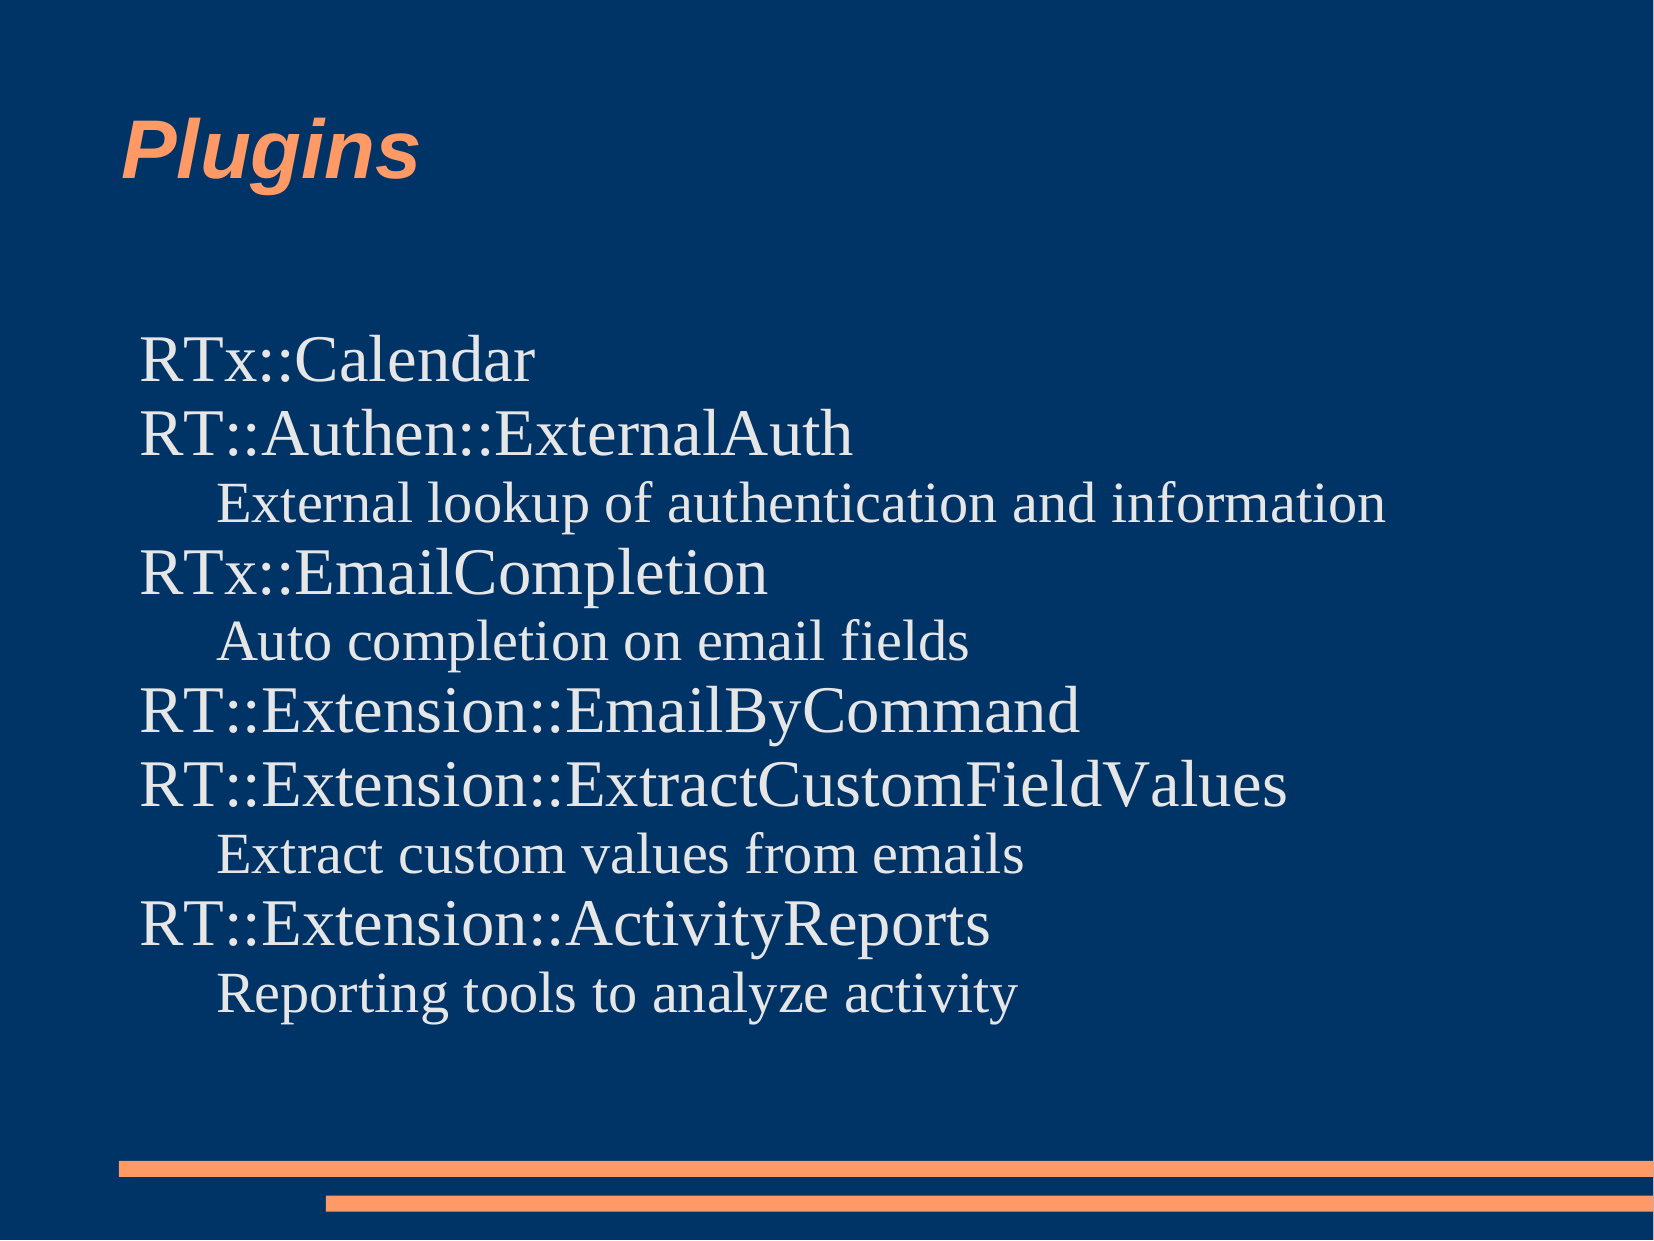

# Plugins
RTx::Calendar
RT::Authen::ExternalAuth
External lookup of authentication and information
RTx::EmailCompletion
Auto completion on email fields
RT::Extension::EmailByCommand
RT::Extension::ExtractCustomFieldValues
Extract custom values from emails
RT::Extension::ActivityReports
Reporting tools to analyze activity